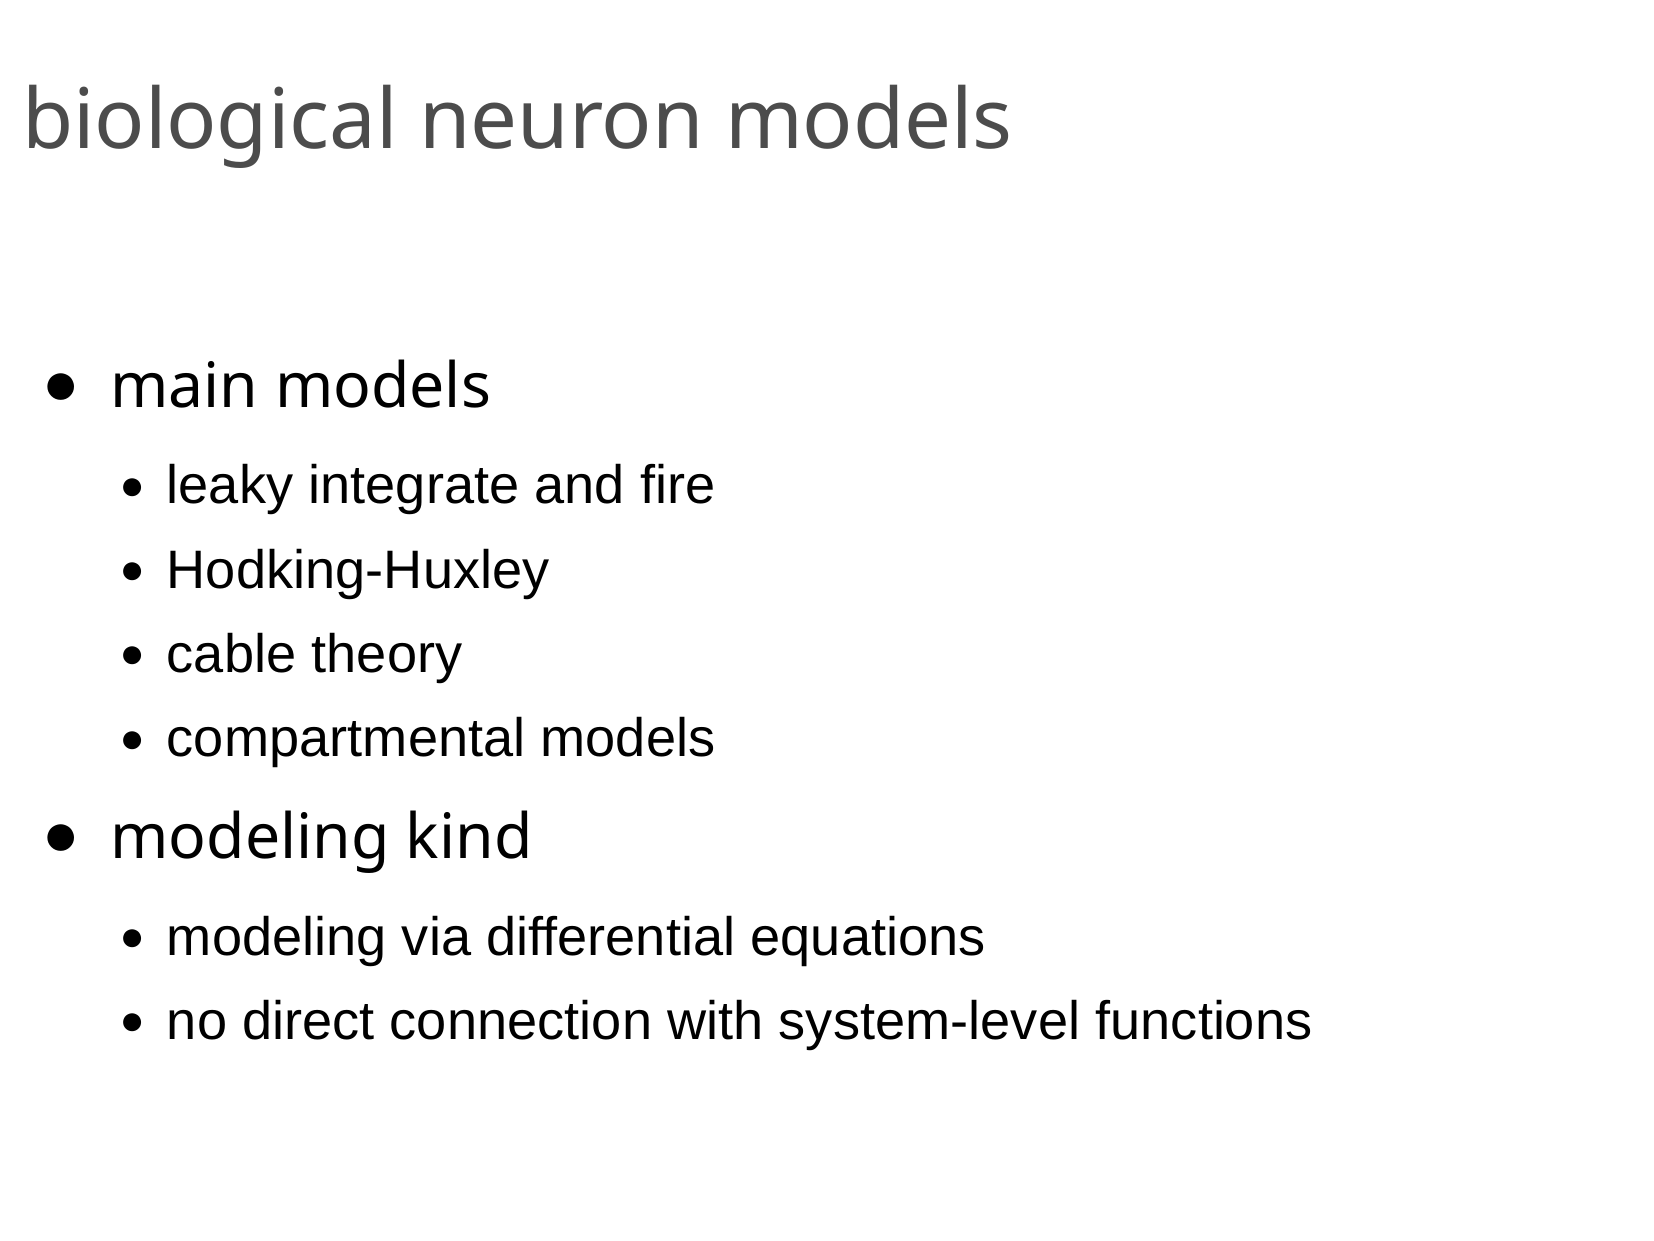

# biological neuron models
main models
leaky integrate and fire
Hodking-Huxley
cable theory
compartmental models
modeling kind
modeling via differential equations
no direct connection with system-level functions